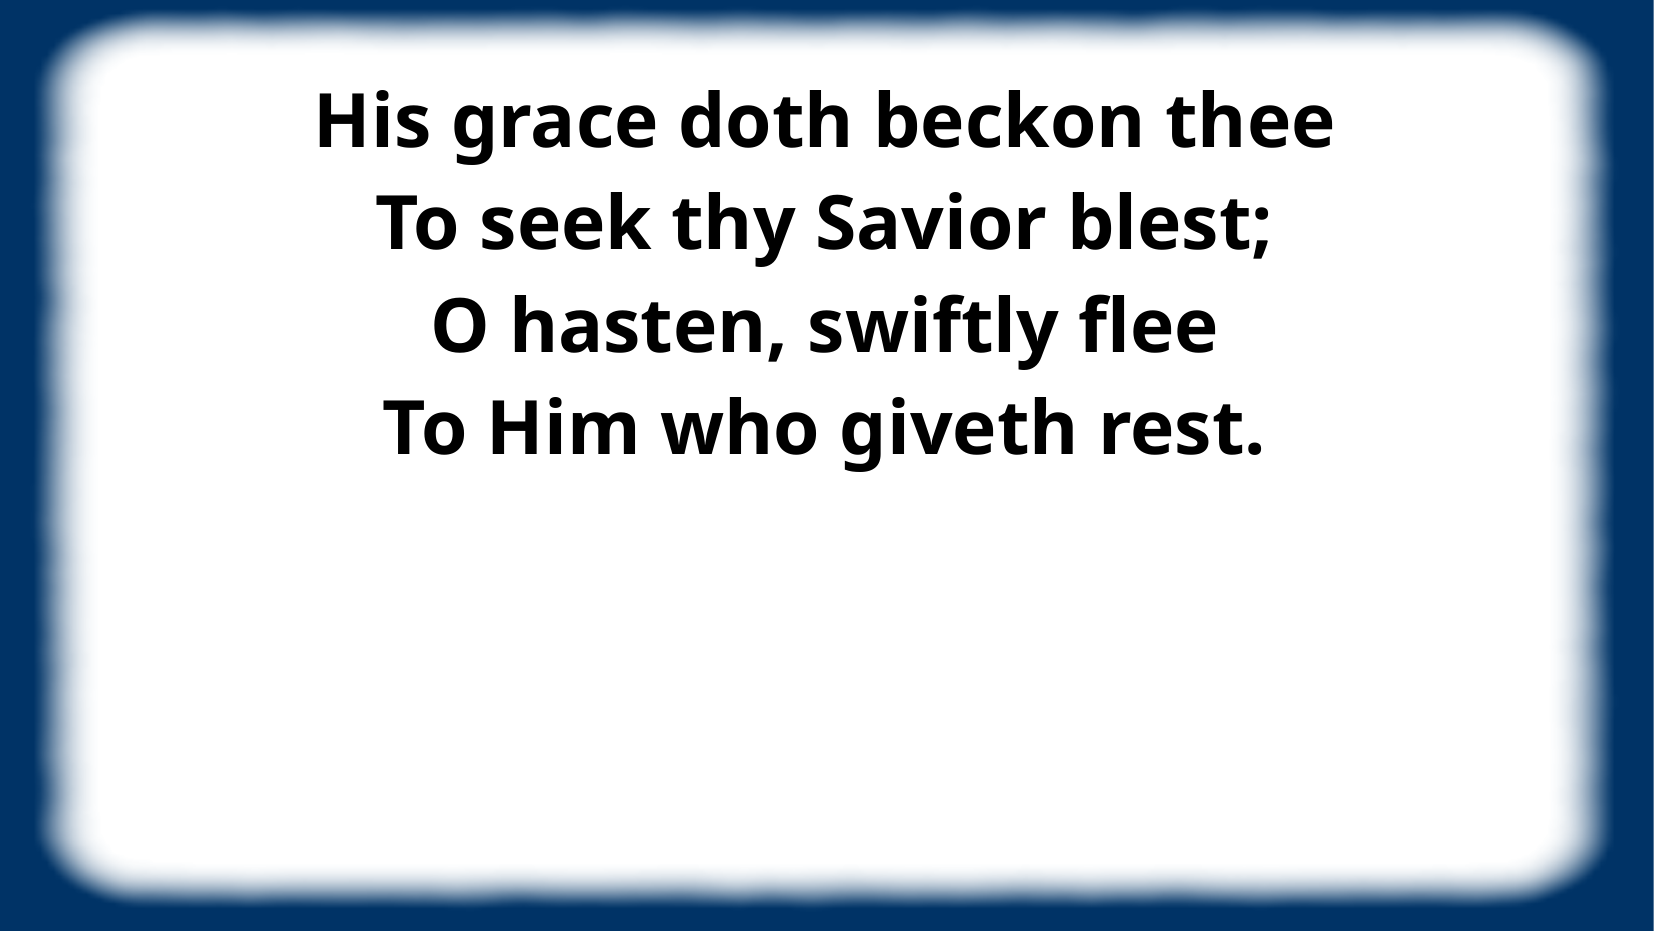

His grace doth beckon thee
To seek thy Savior blest;
O hasten, swiftly flee
To Him who giveth rest.